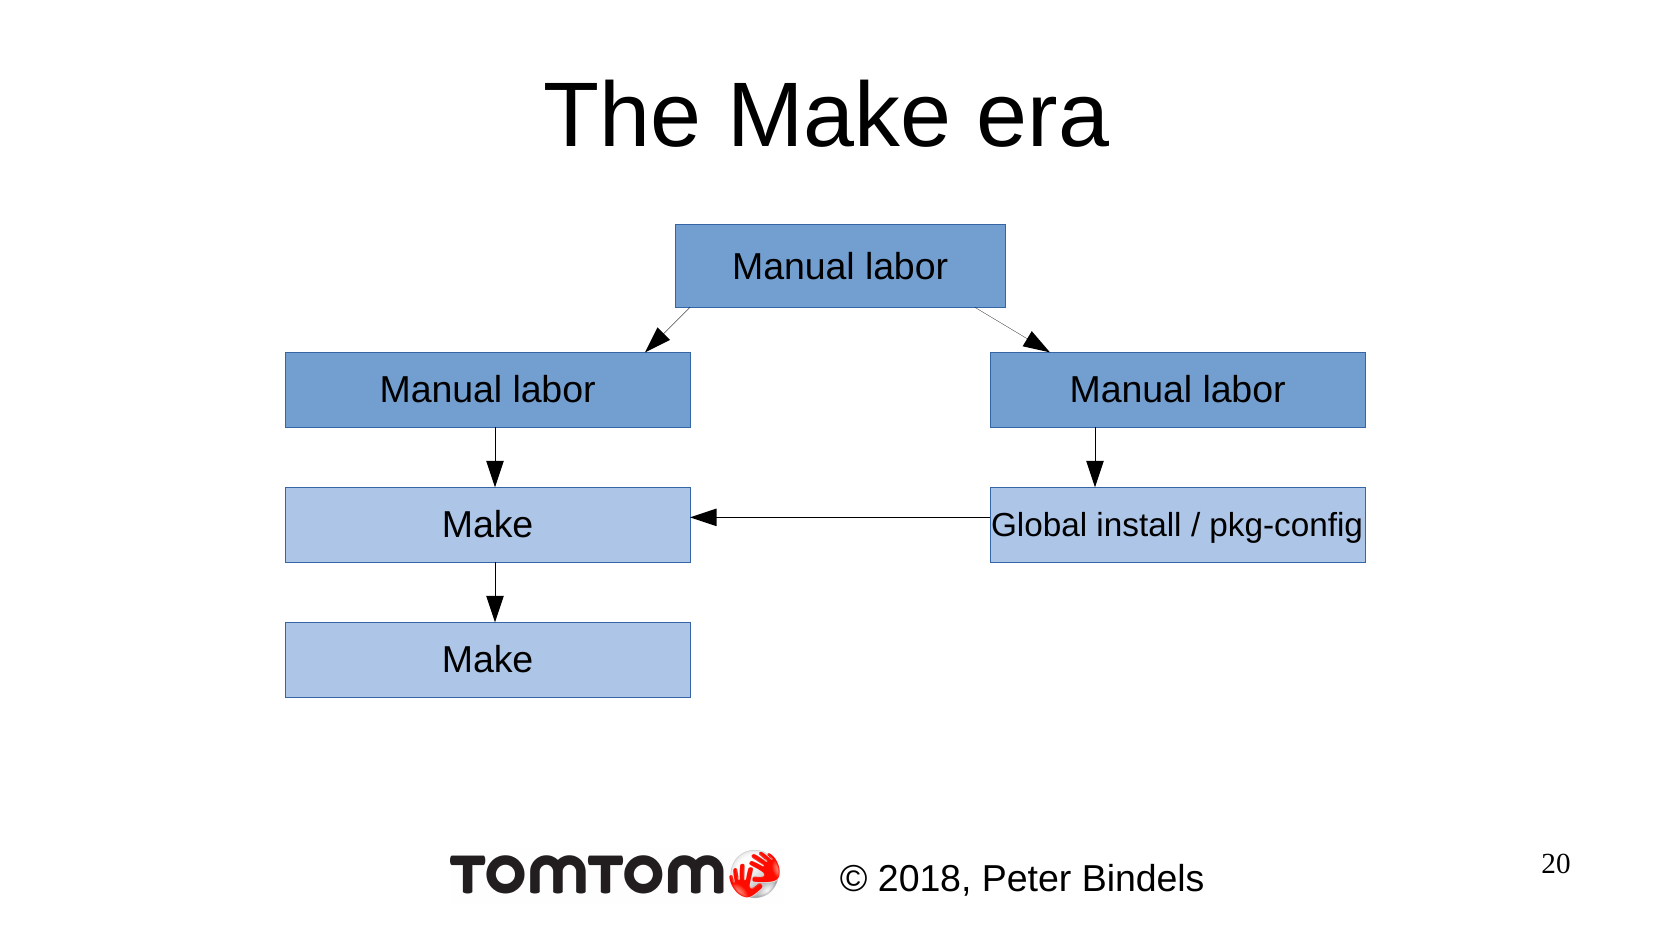

# The Make era
Manual labor
Manual labor
Manual labor
Make
Global install / pkg-config
Make
20